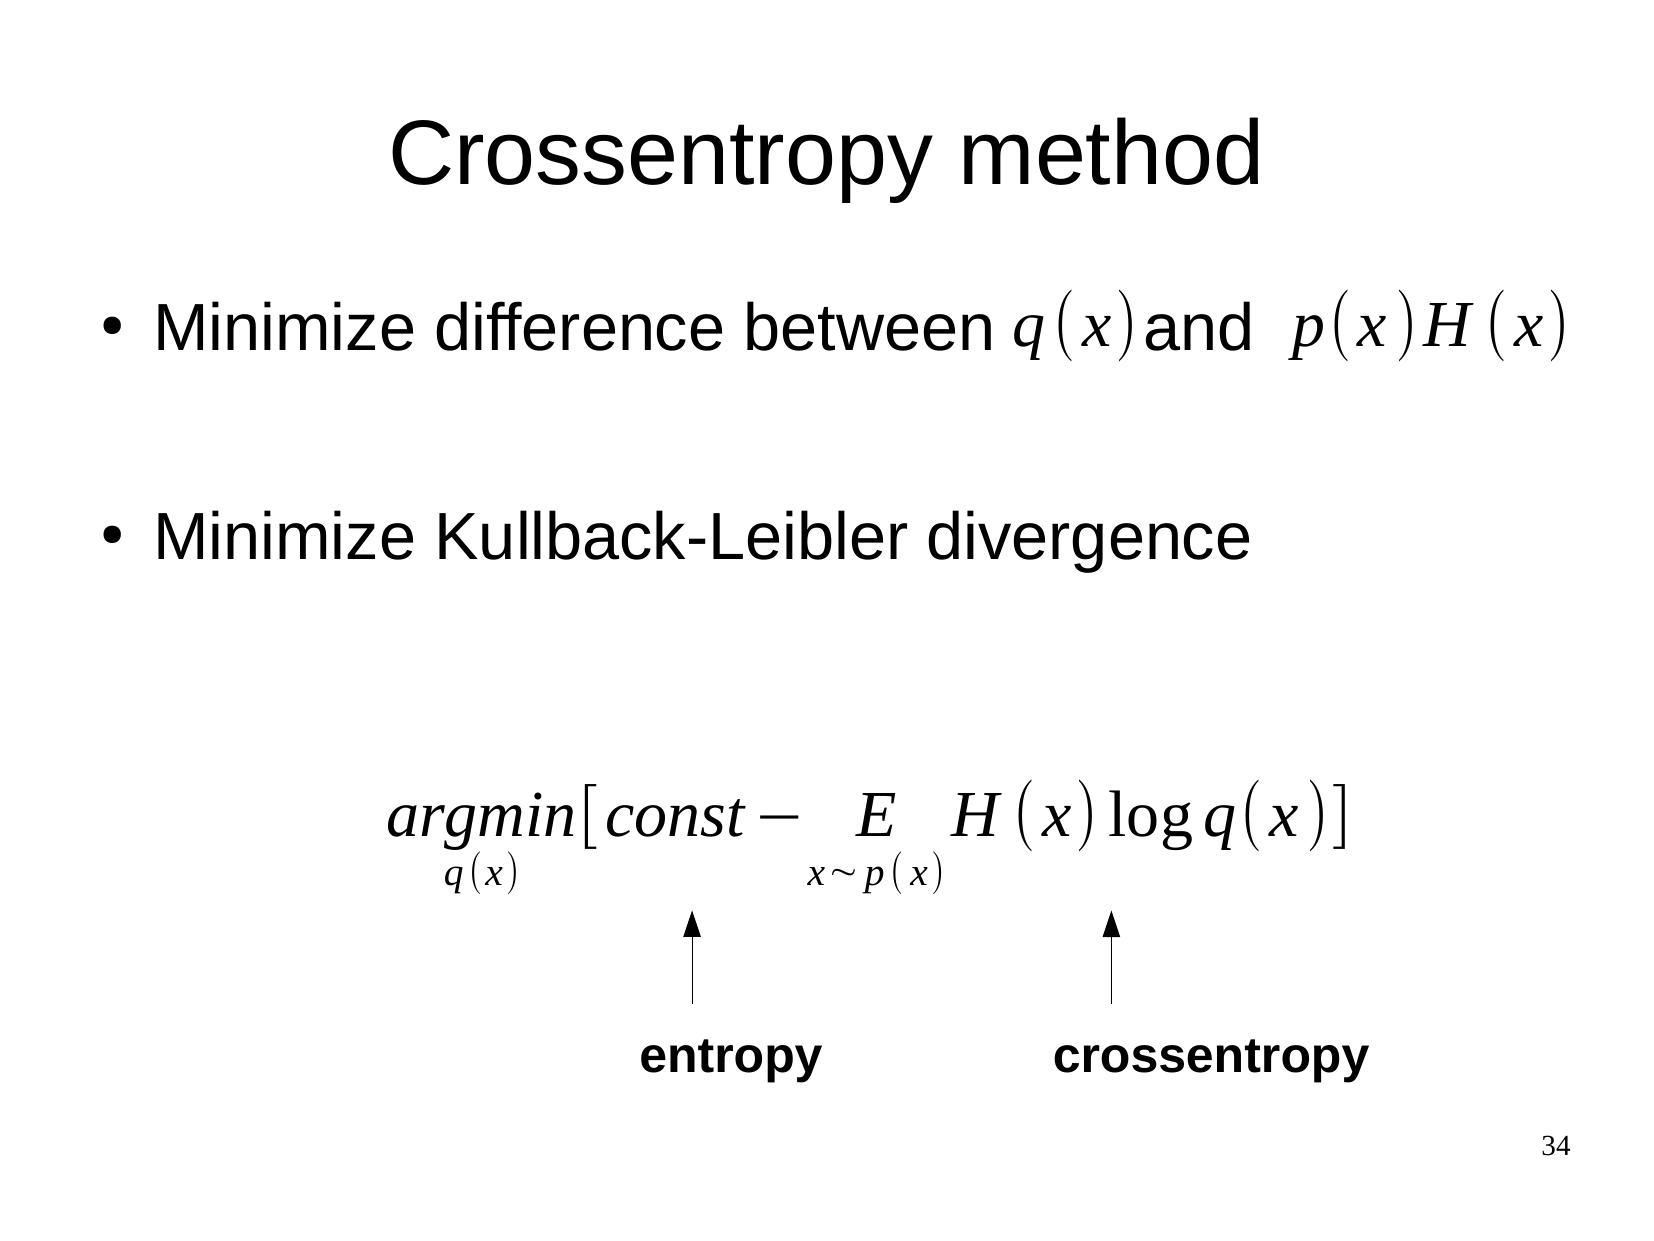

# Crossentropy method
Minimize difference between and
Minimize Kullback-Leibler divergence
entropy
crossentropy
34